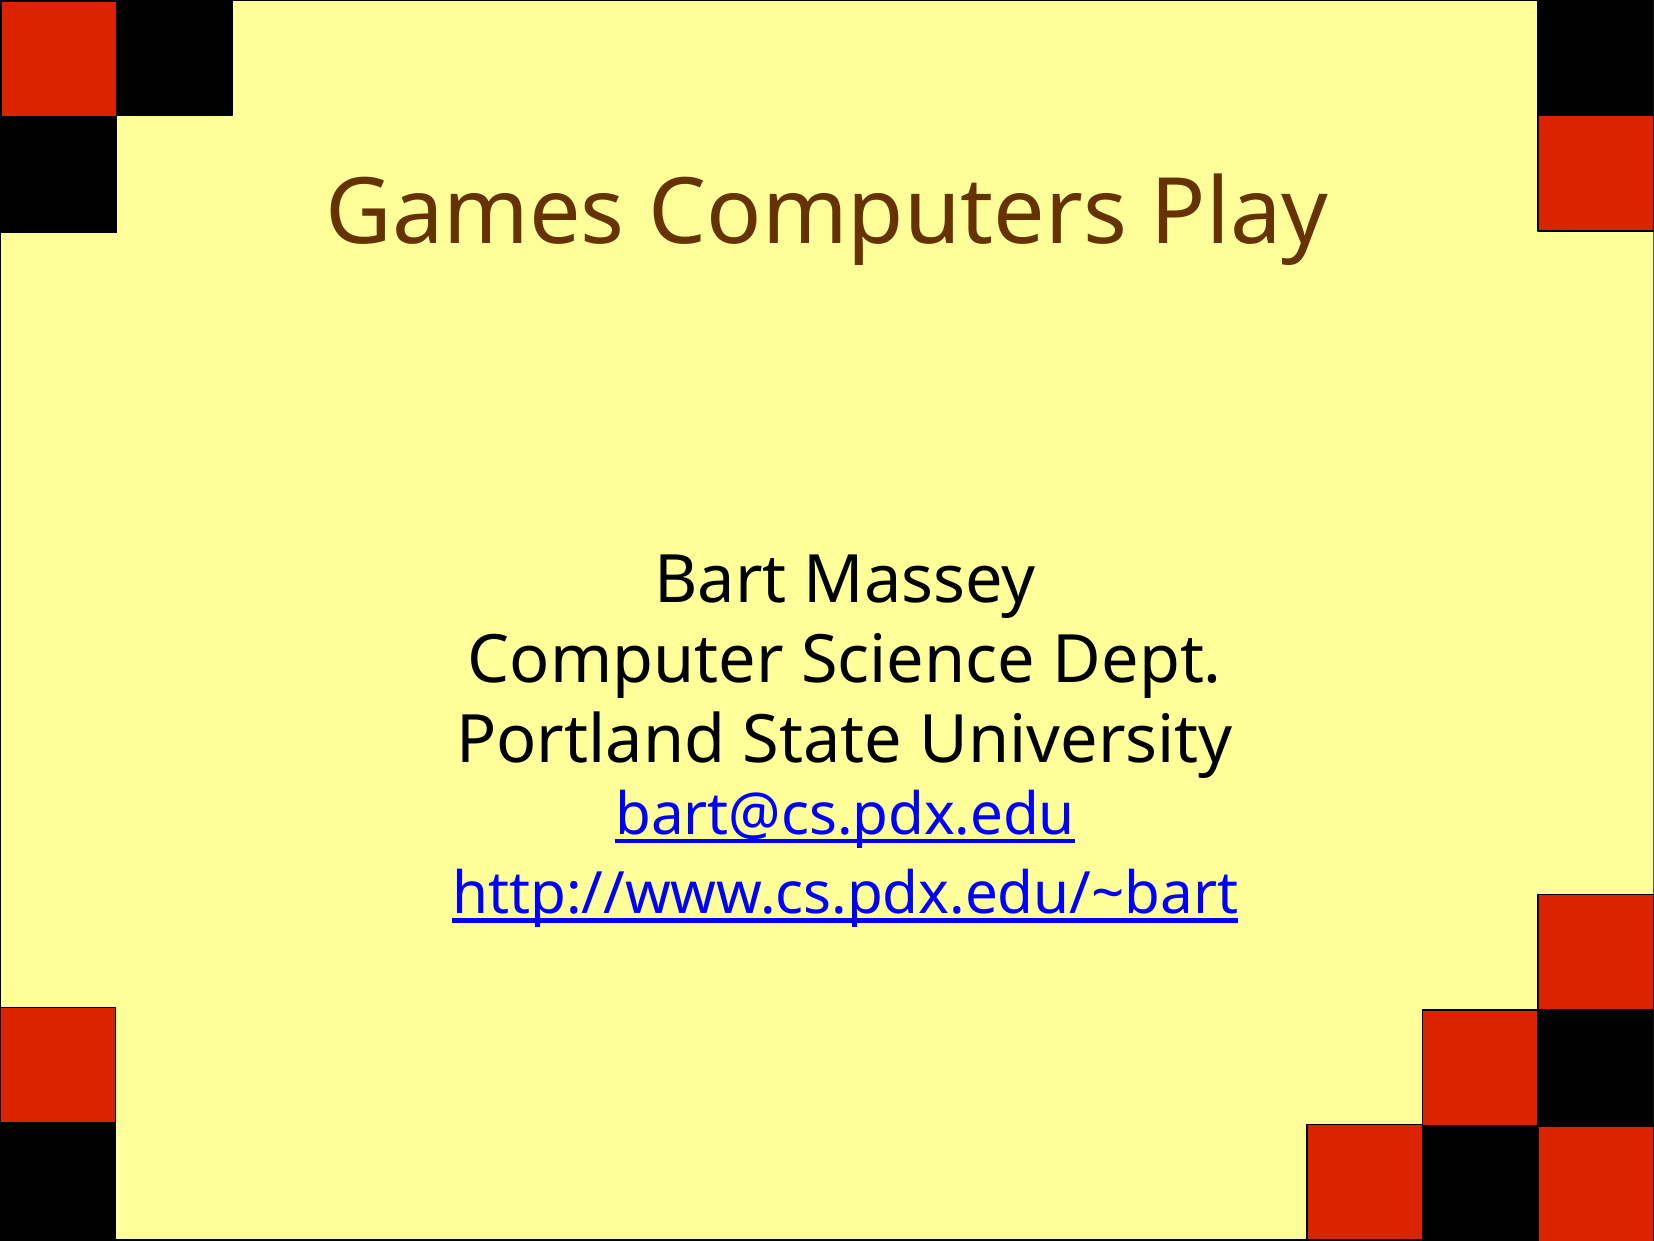

Games Computers Play
Bart Massey
Computer Science Dept.
Portland State University
bart@cs.pdx.edu
http://www.cs.pdx.edu/~bart